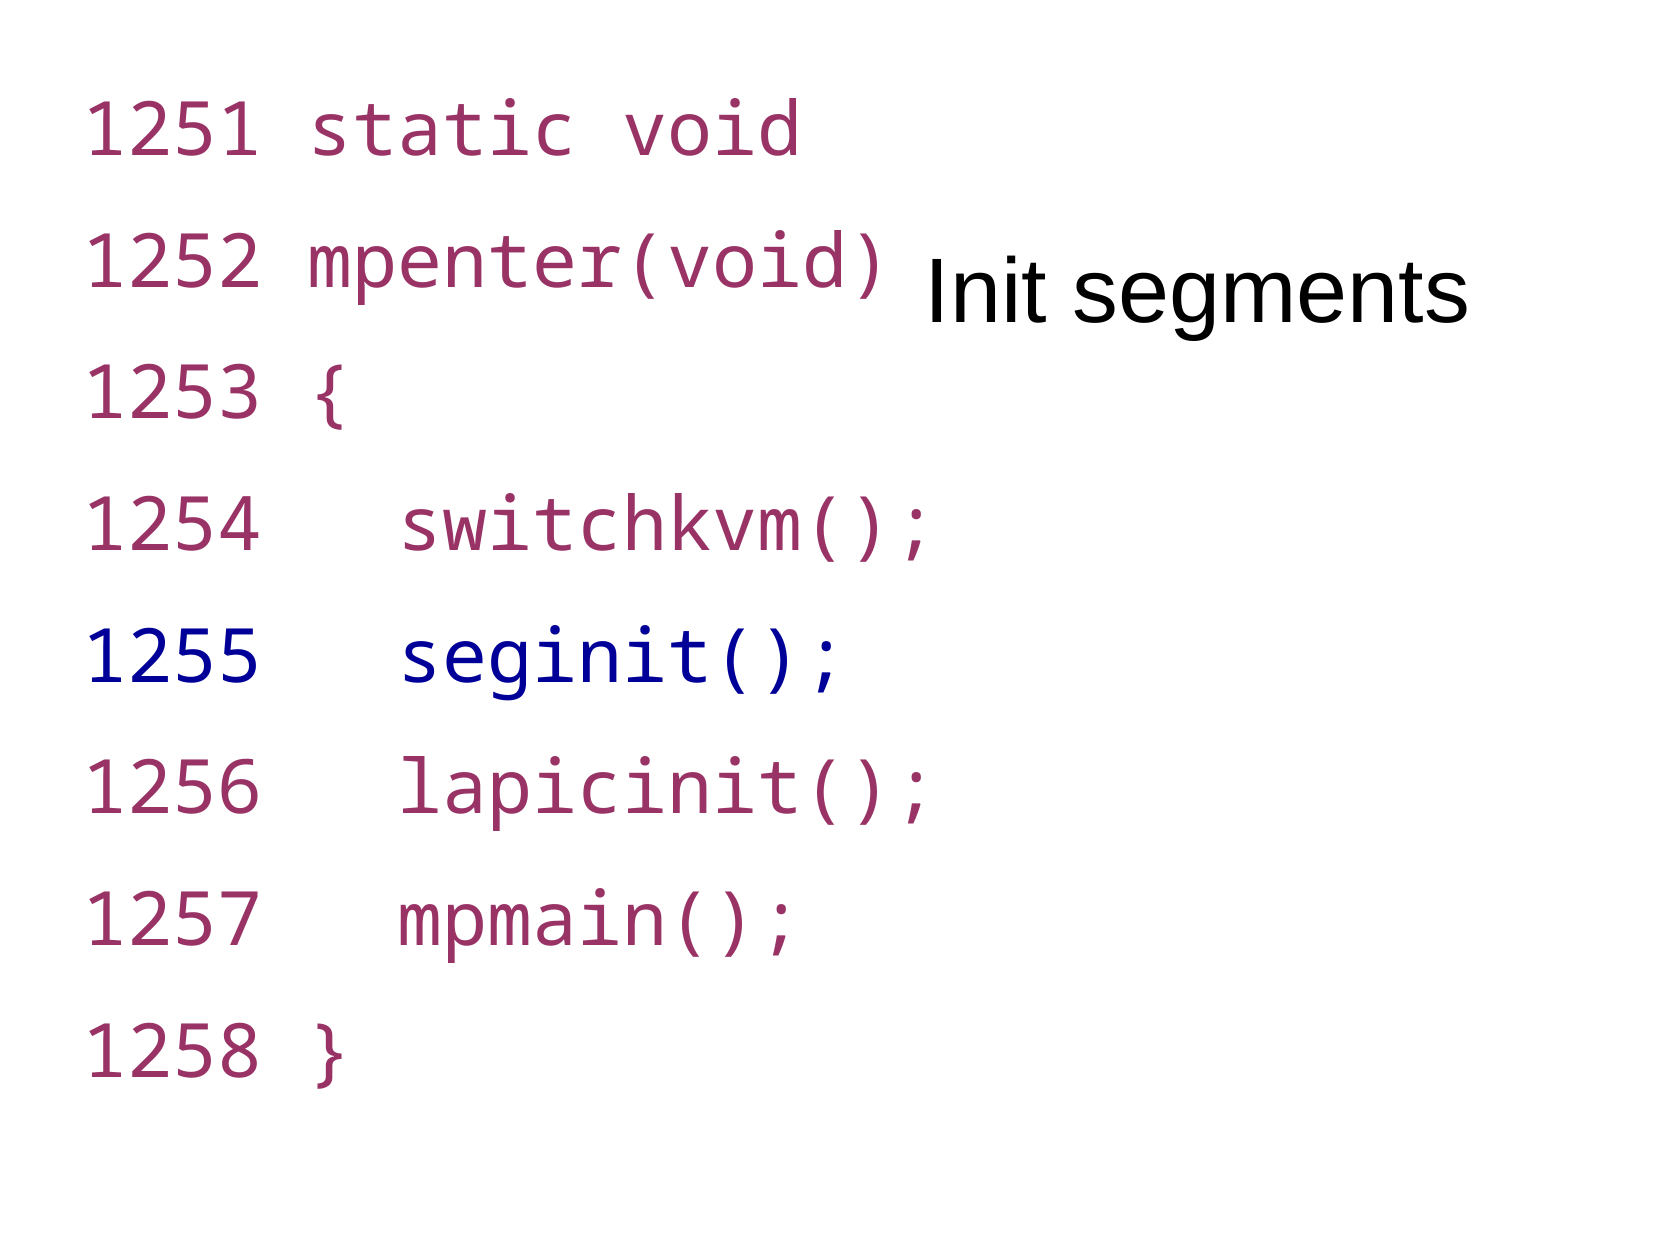

# 1251 static void
1252 mpenter(void)
1253 {
1254 switchkvm();
1255 seginit();
1256 lapicinit();
1257 mpmain();
1258 }
Init segments